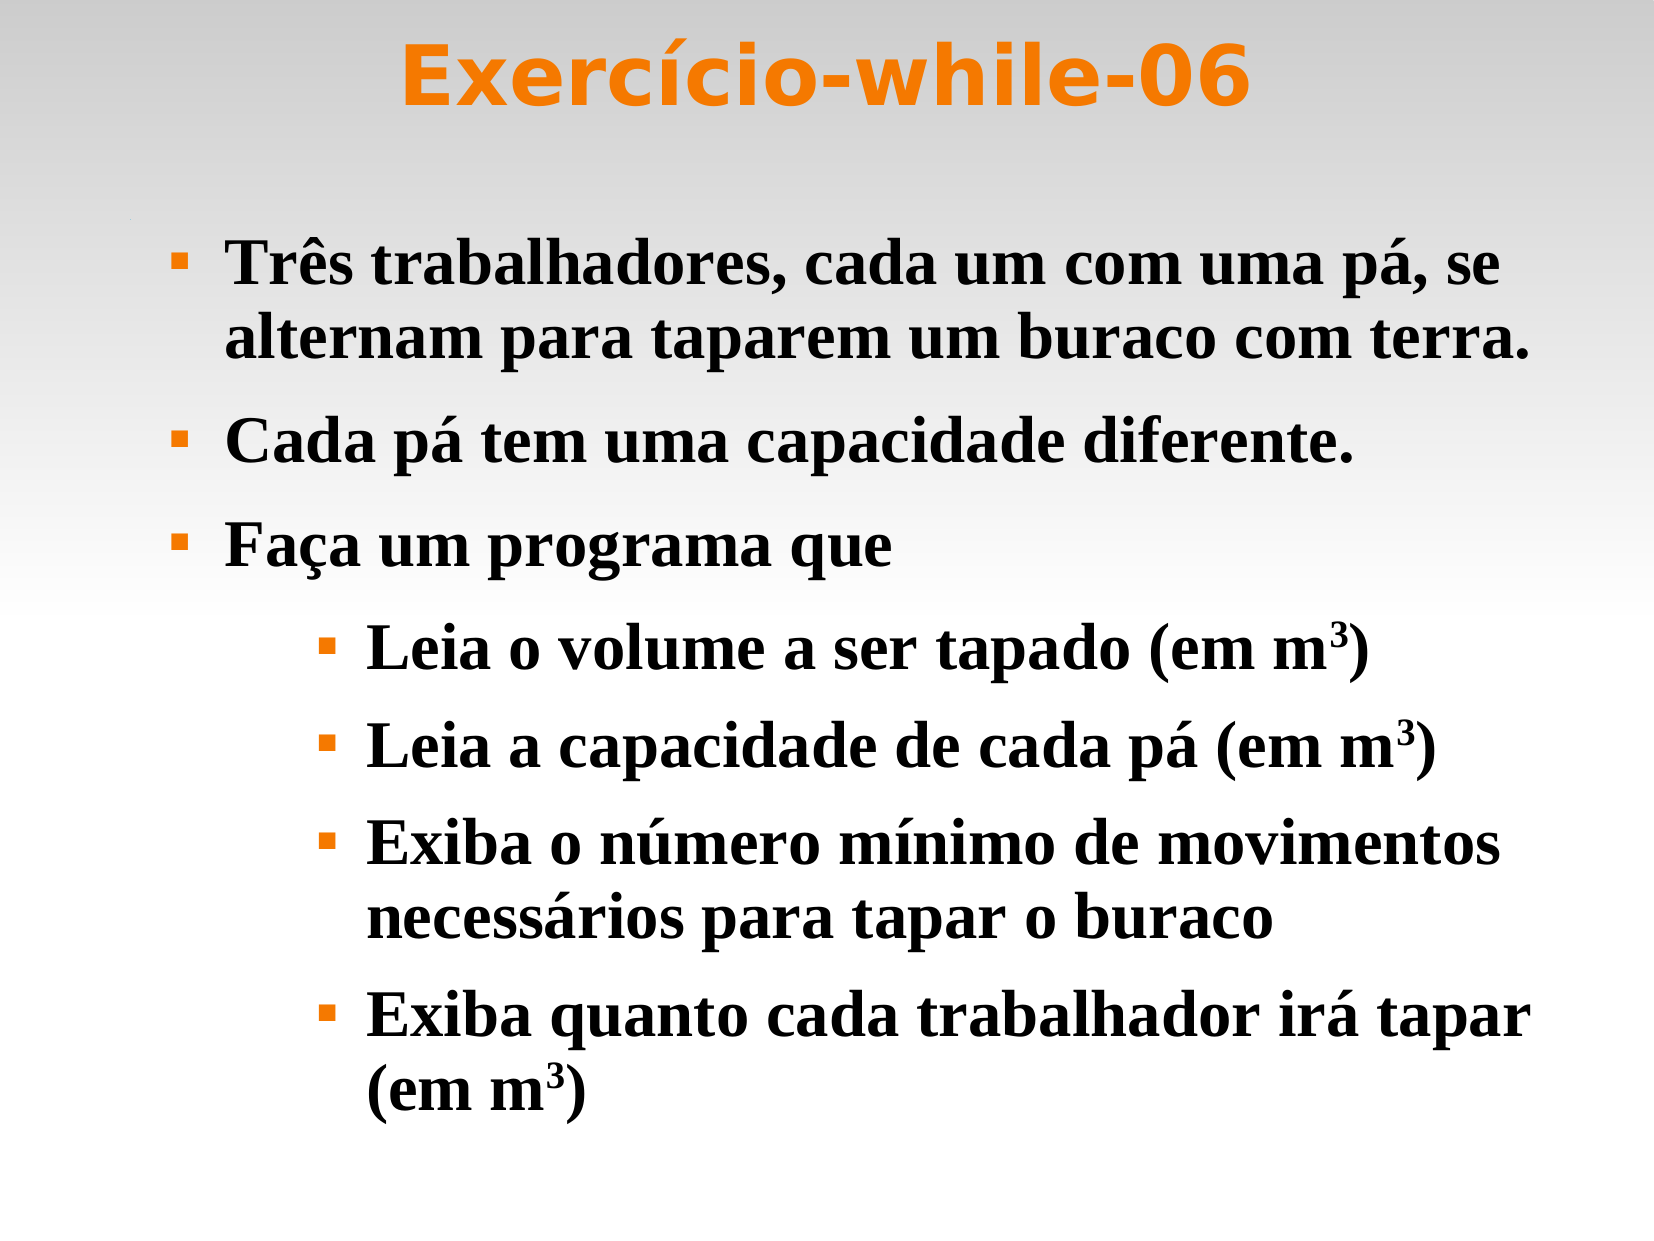

# Exercício-while-06
Três trabalhadores, cada um com uma pá, se alternam para taparem um buraco com terra.
Cada pá tem uma capacidade diferente.
Faça um programa que
Leia o volume a ser tapado (em m3)
Leia a capacidade de cada pá (em m3)
Exiba o número mínimo de movimentos necessários para tapar o buraco
Exiba quanto cada trabalhador irá tapar (em m3)